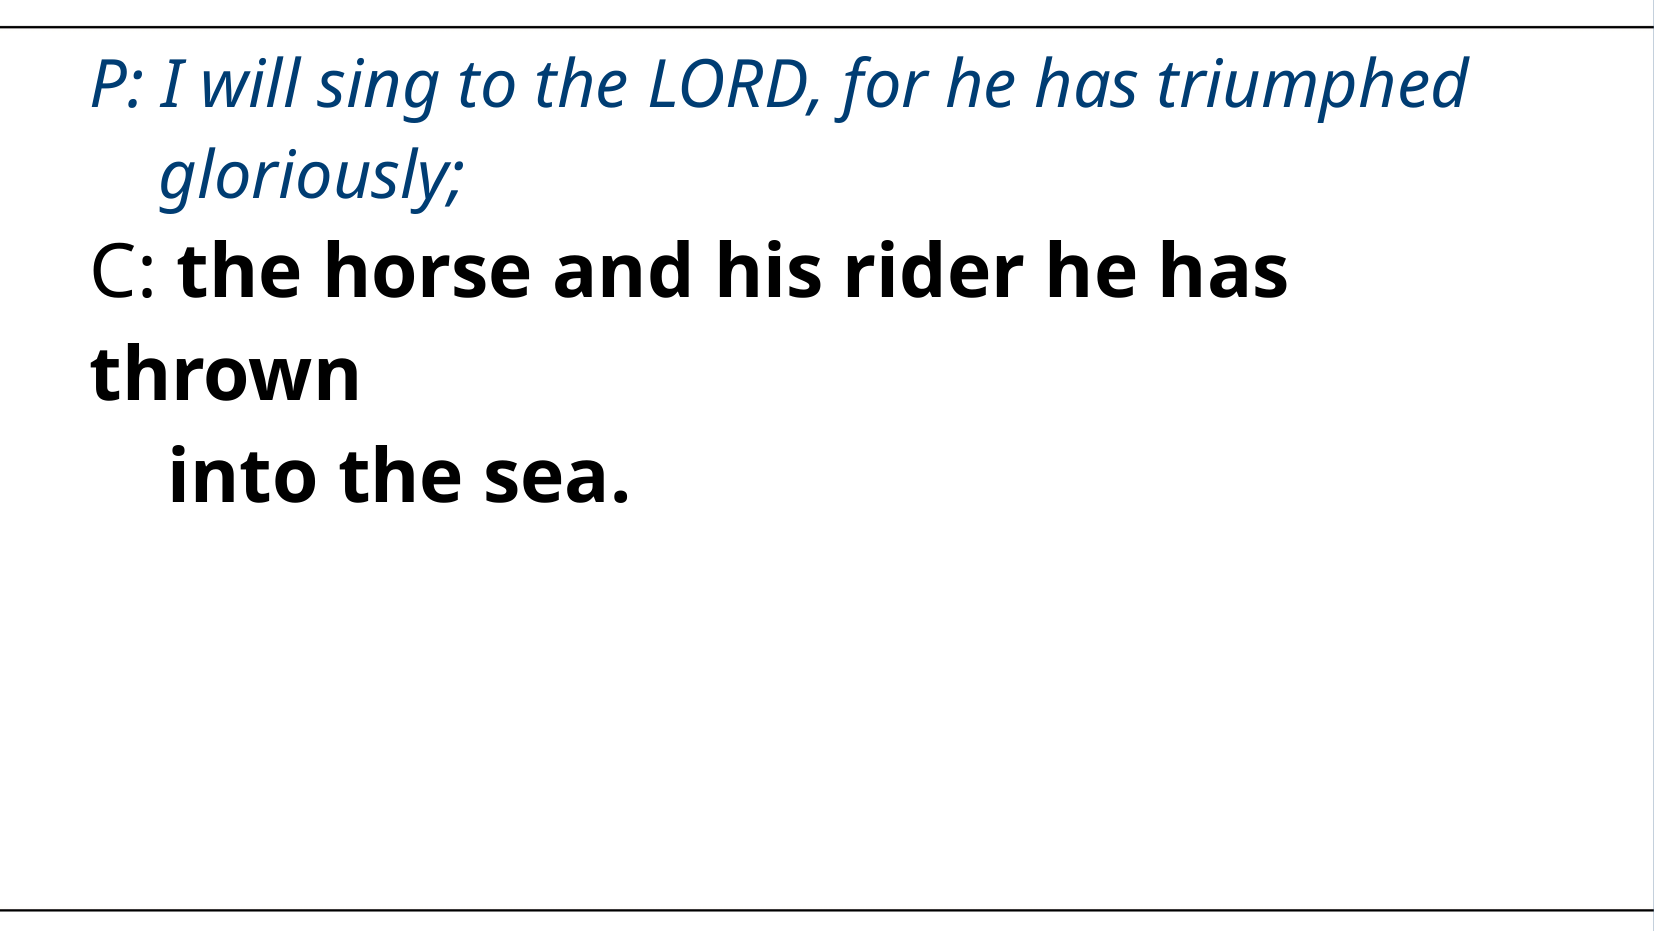

P: I will sing to the Lord, for he has triumphed
 gloriously;
C: the horse and his rider he has thrown
 into the sea.